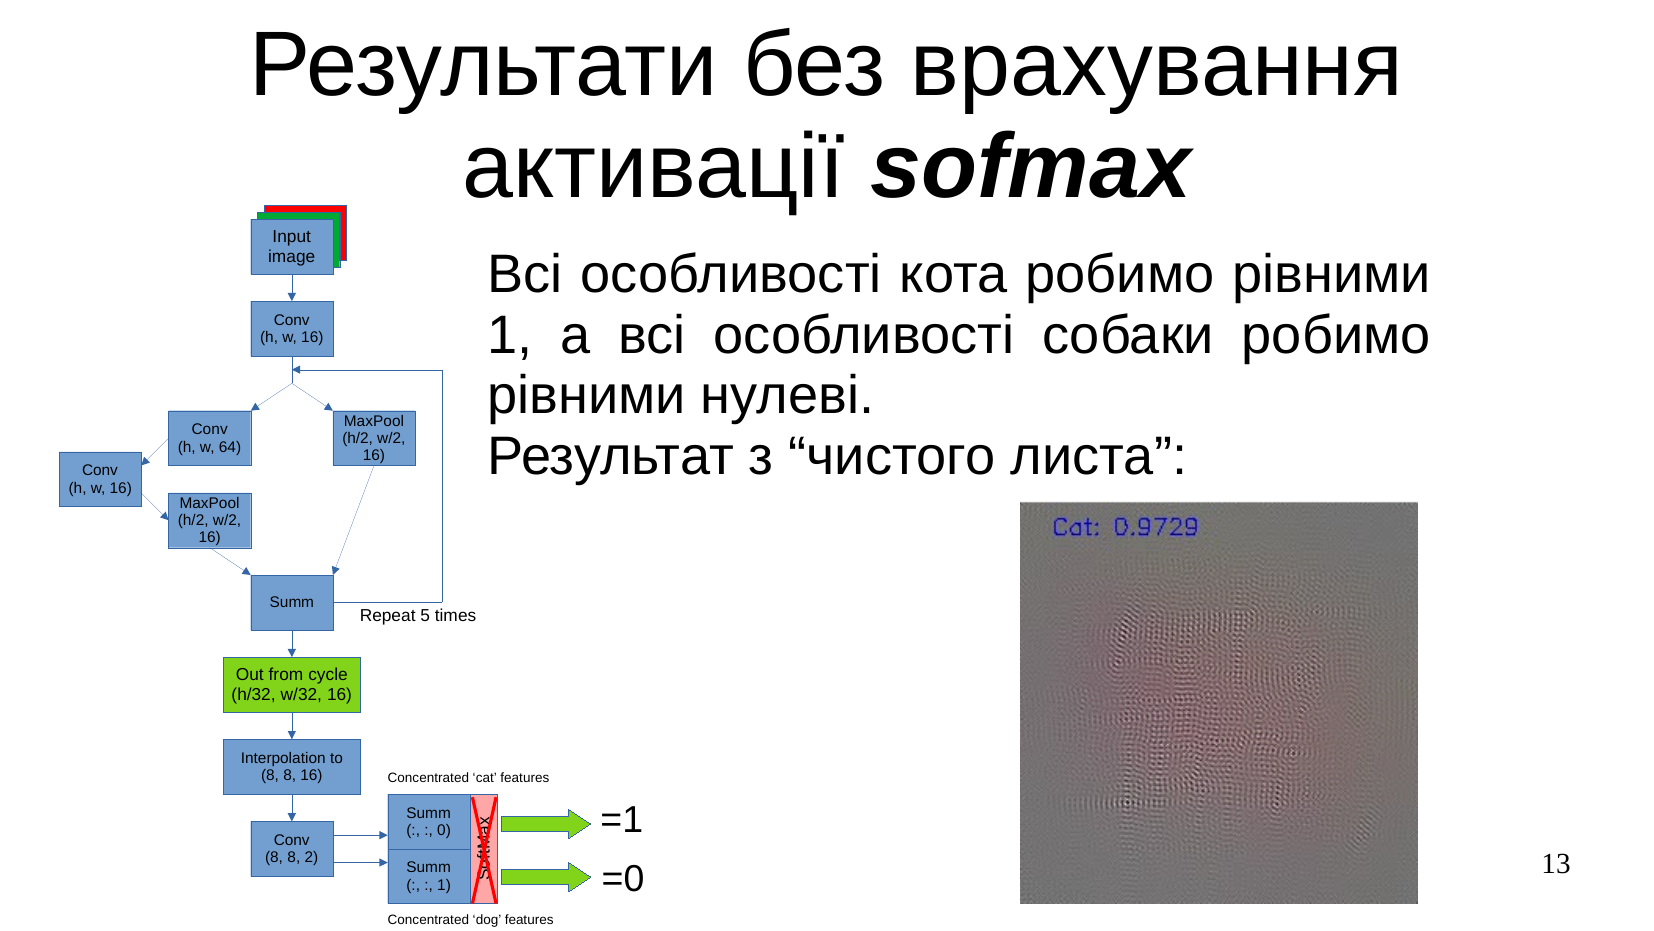

# Результати без врахування активації sofmax
Всі особливості кота робимо рівними 1, а всі особливості собаки робимо рівними нулеві.
Результат з “чистого листа”:
=1
13
=0